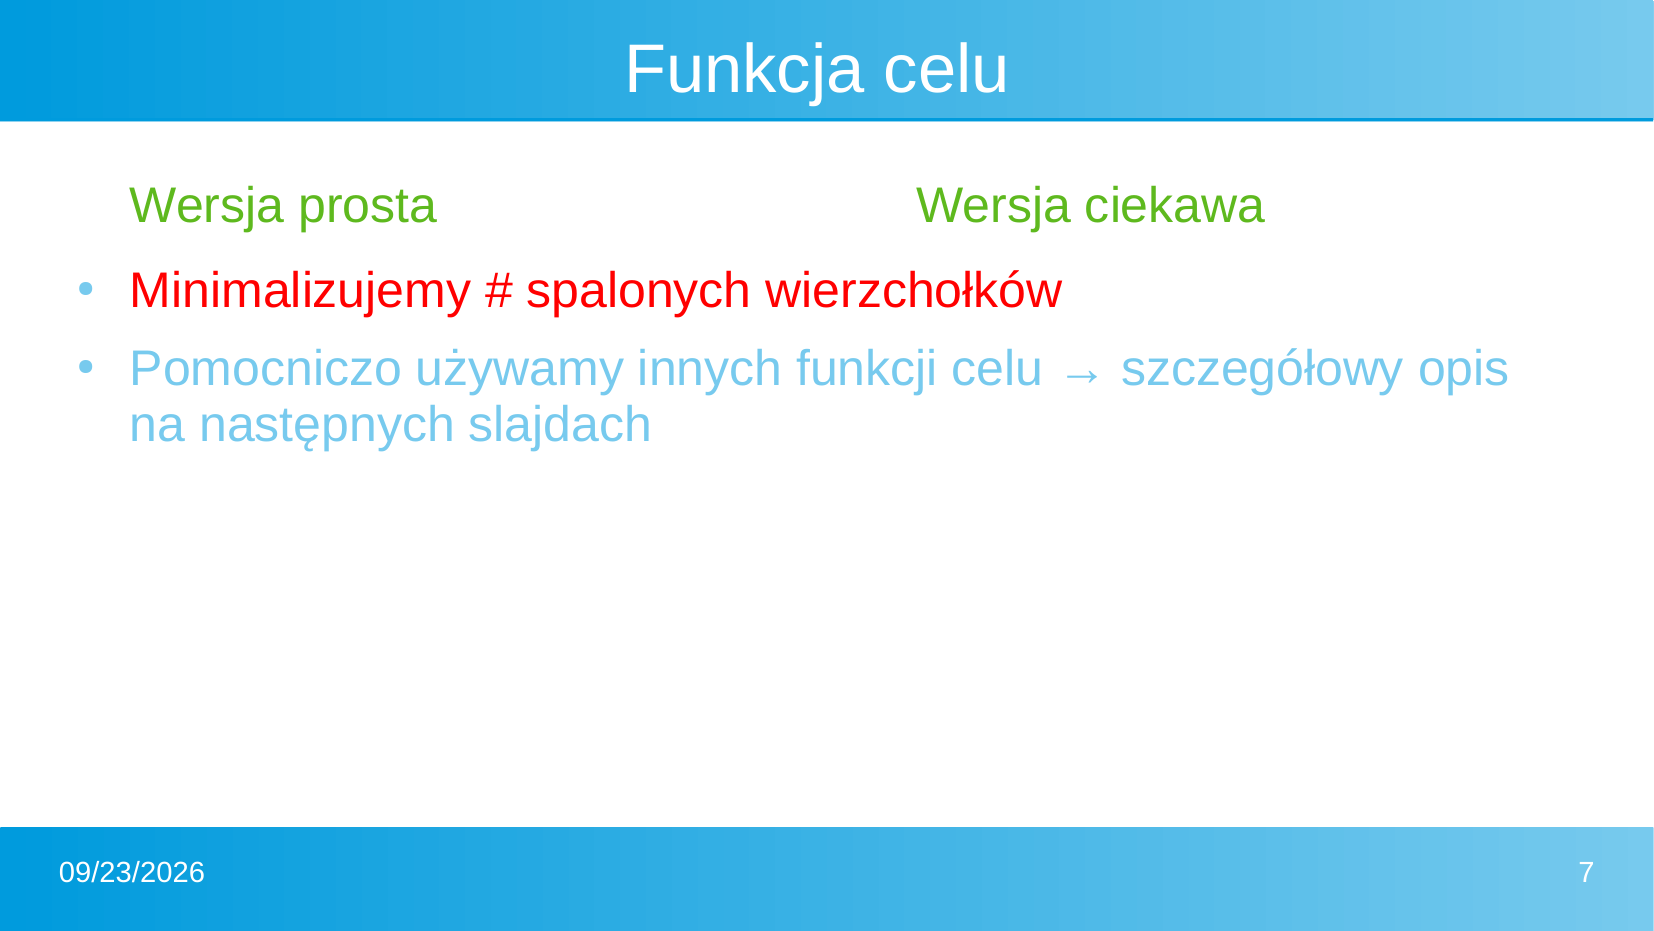

# Funkcja celu
Wersja prosta
Wersja ciekawa
Minimalizujemy # spalonych wierzchołków
Pomocniczo używamy innych funkcji celu → szczegółowy opis na następnych slajdach
7